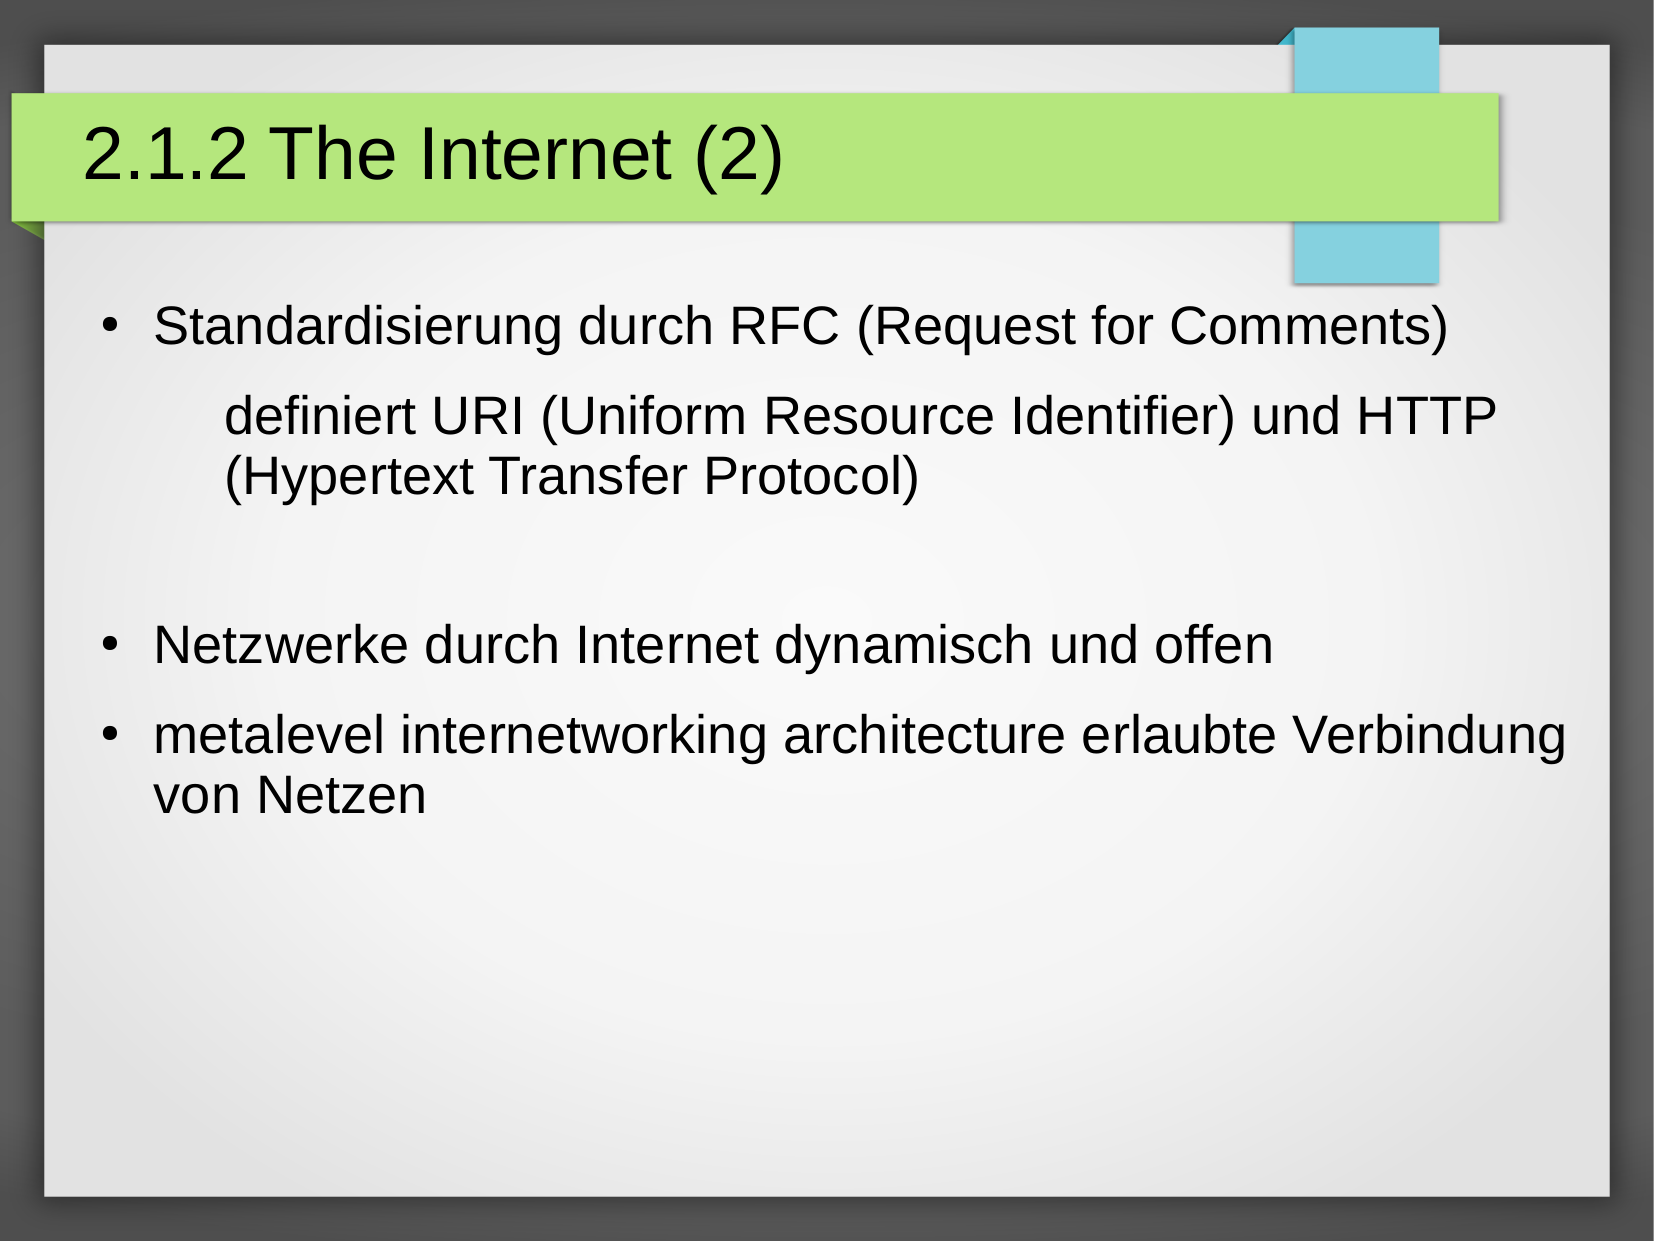

2.1.2 The Internet (2)
# Standardisierung durch RFC (Request for Comments)
definiert URI (Uniform Resource Identifier) und HTTP (Hypertext Transfer Protocol)
Netzwerke durch Internet dynamisch und offen
metalevel internetworking architecture erlaubte Verbindung von Netzen